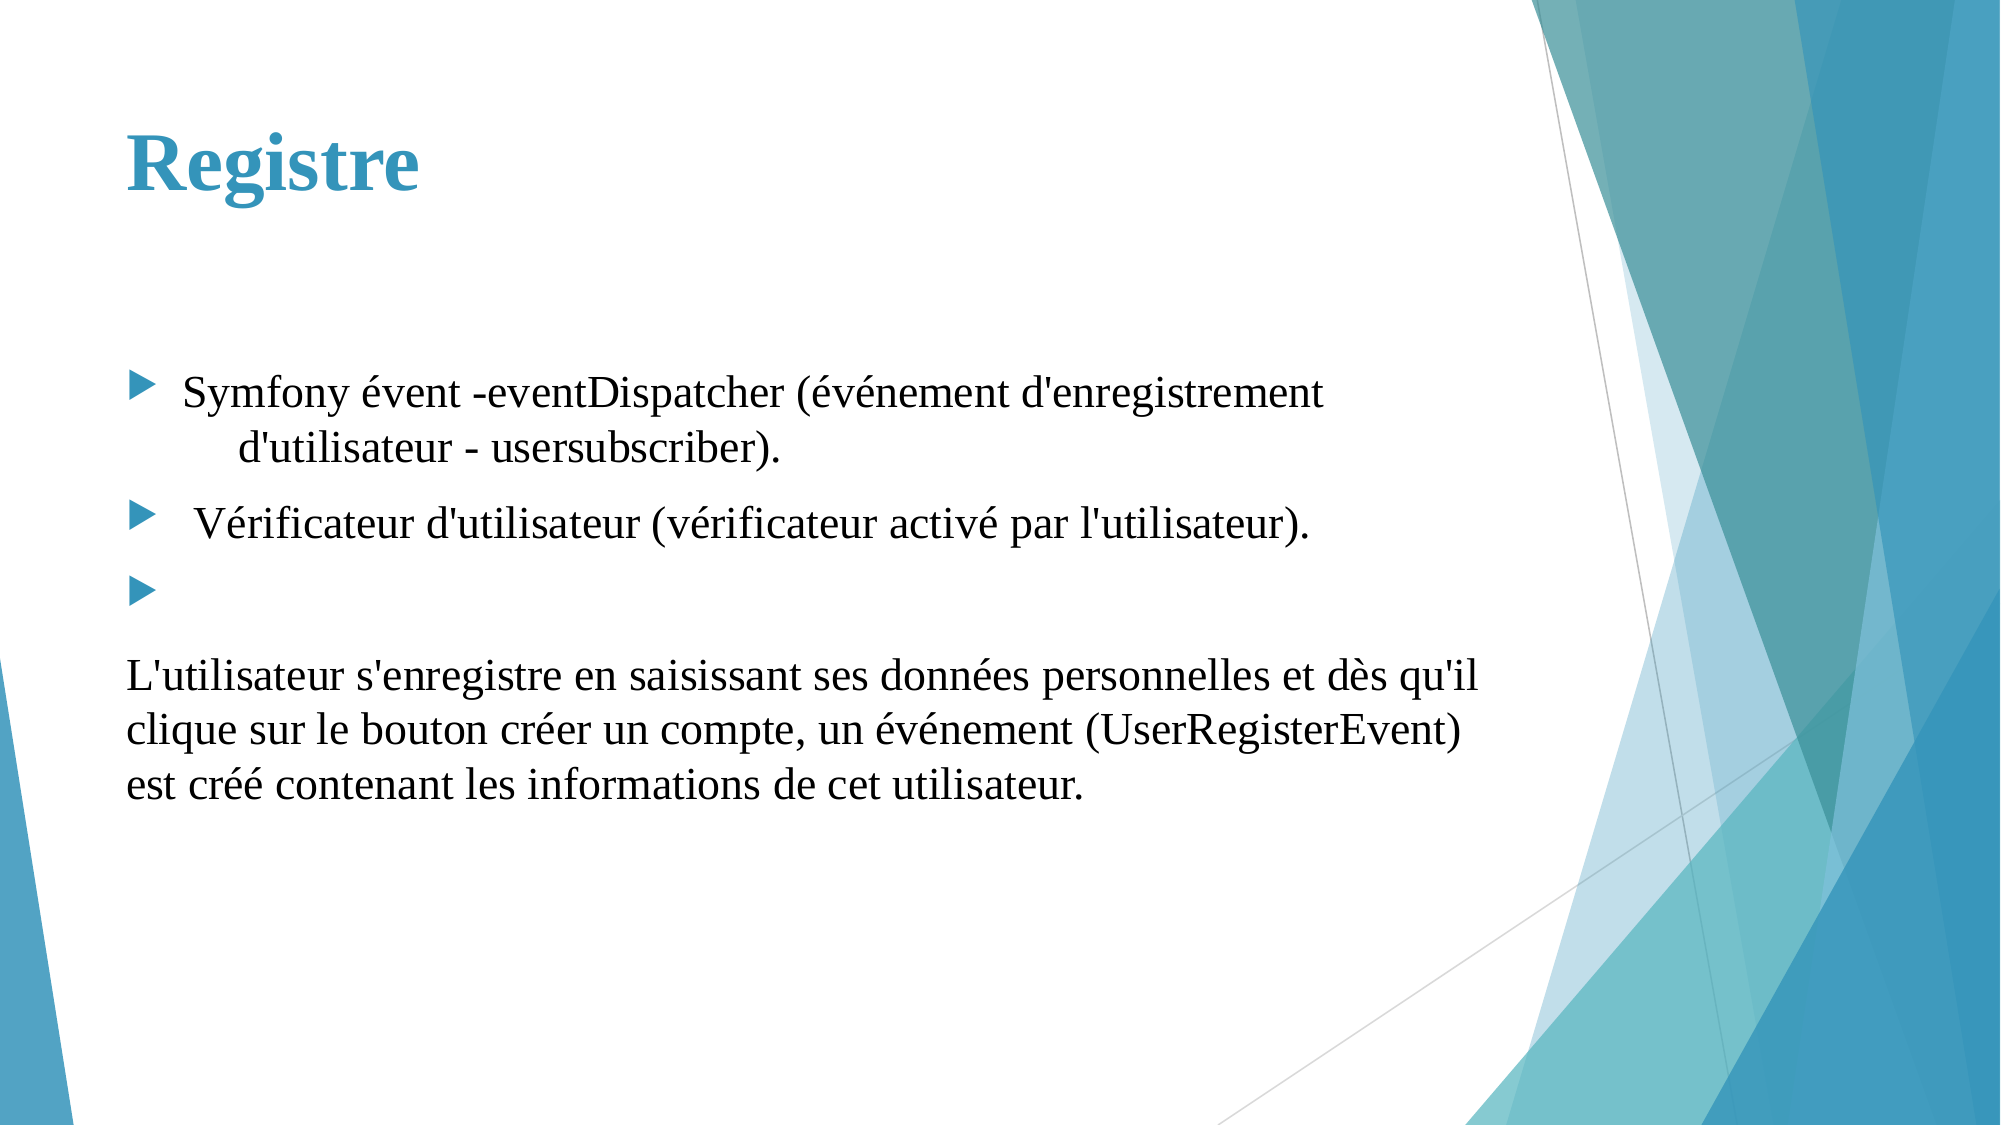

# Registre
Symfony évent -eventDispatcher (événement d'enregistrement d'utilisateur - usersubscriber).
 Vérificateur d'utilisateur (vérificateur activé par l'utilisateur).
L'utilisateur s'enregistre en saisissant ses données personnelles et dès qu'il clique sur le bouton créer un compte, un événement (UserRegisterEvent) est créé contenant les informations de cet utilisateur.